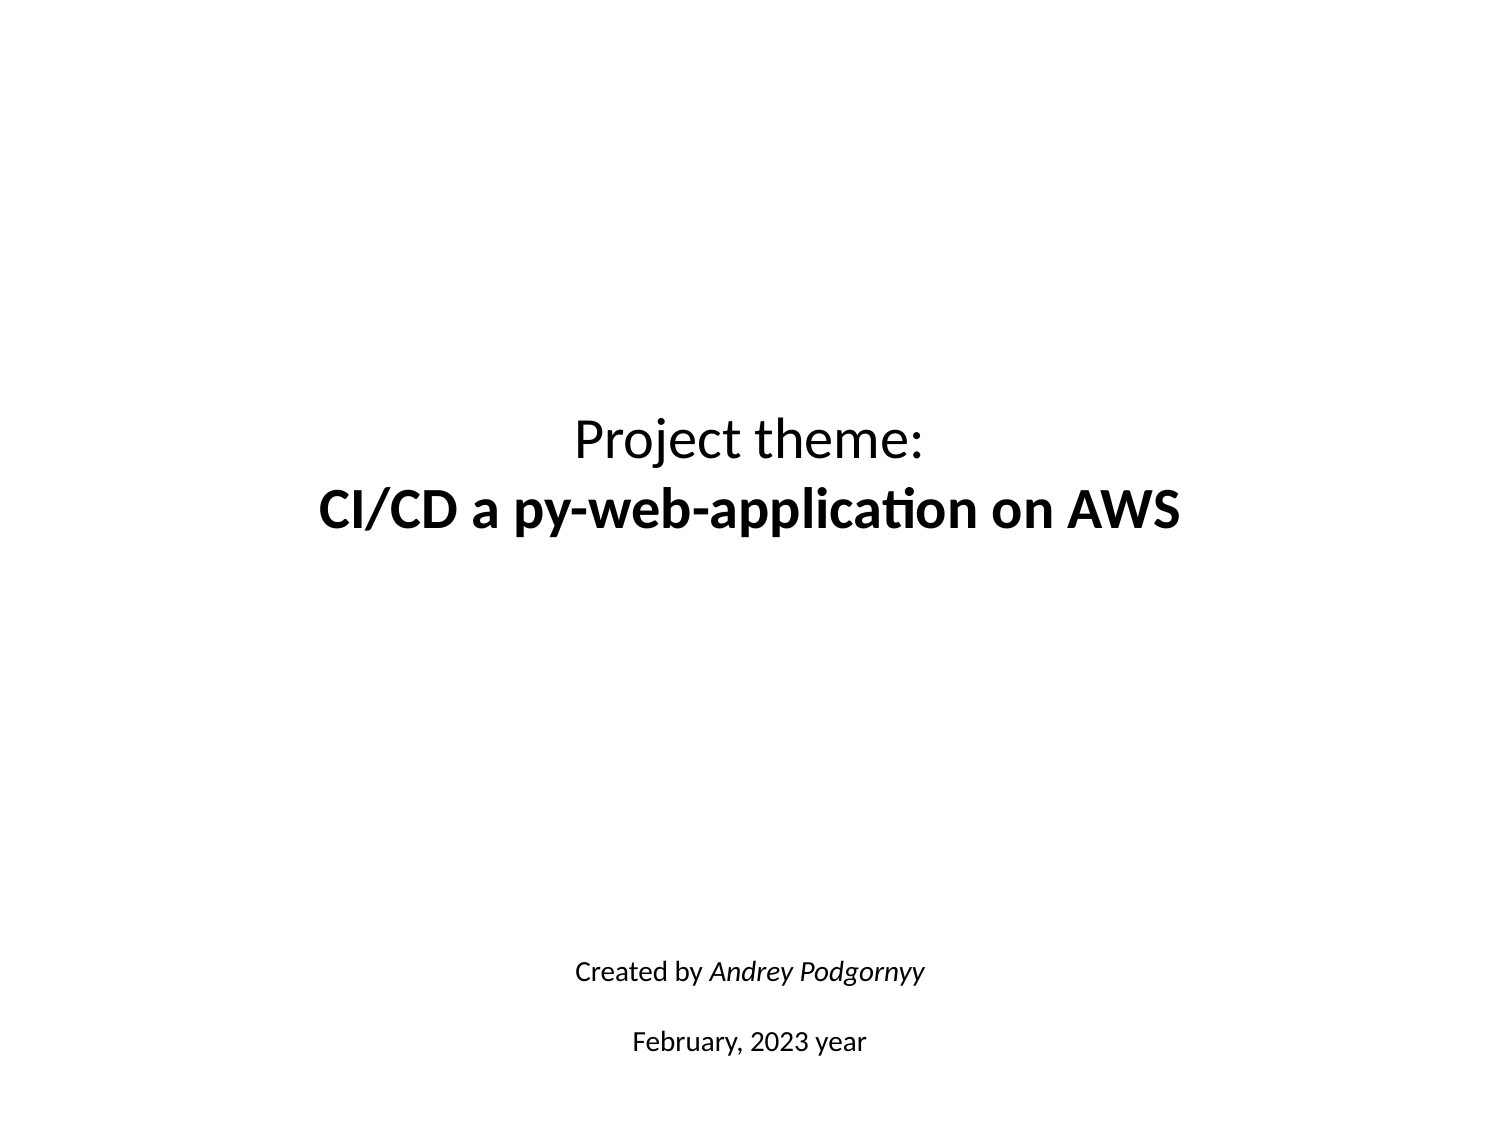

# Project theme: CI/CD a py-web-application on AWS
Created by Andrey Podgornyy
February, 2023 year